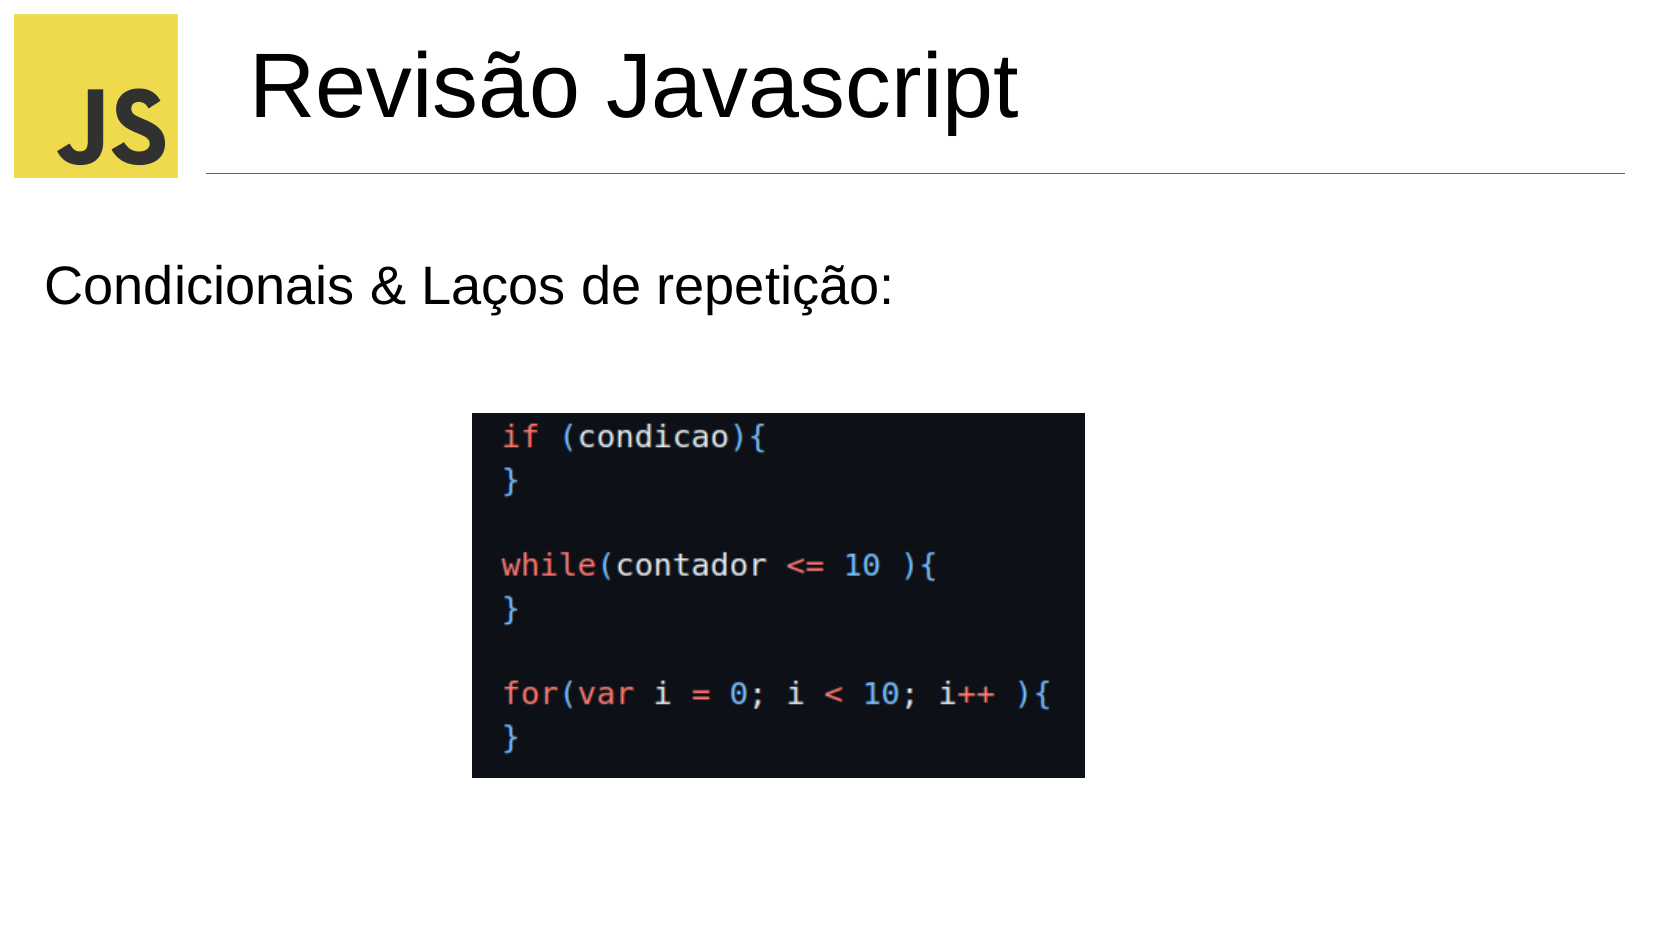

# Revisão Javascript
Condicionais & Laços de repetição: